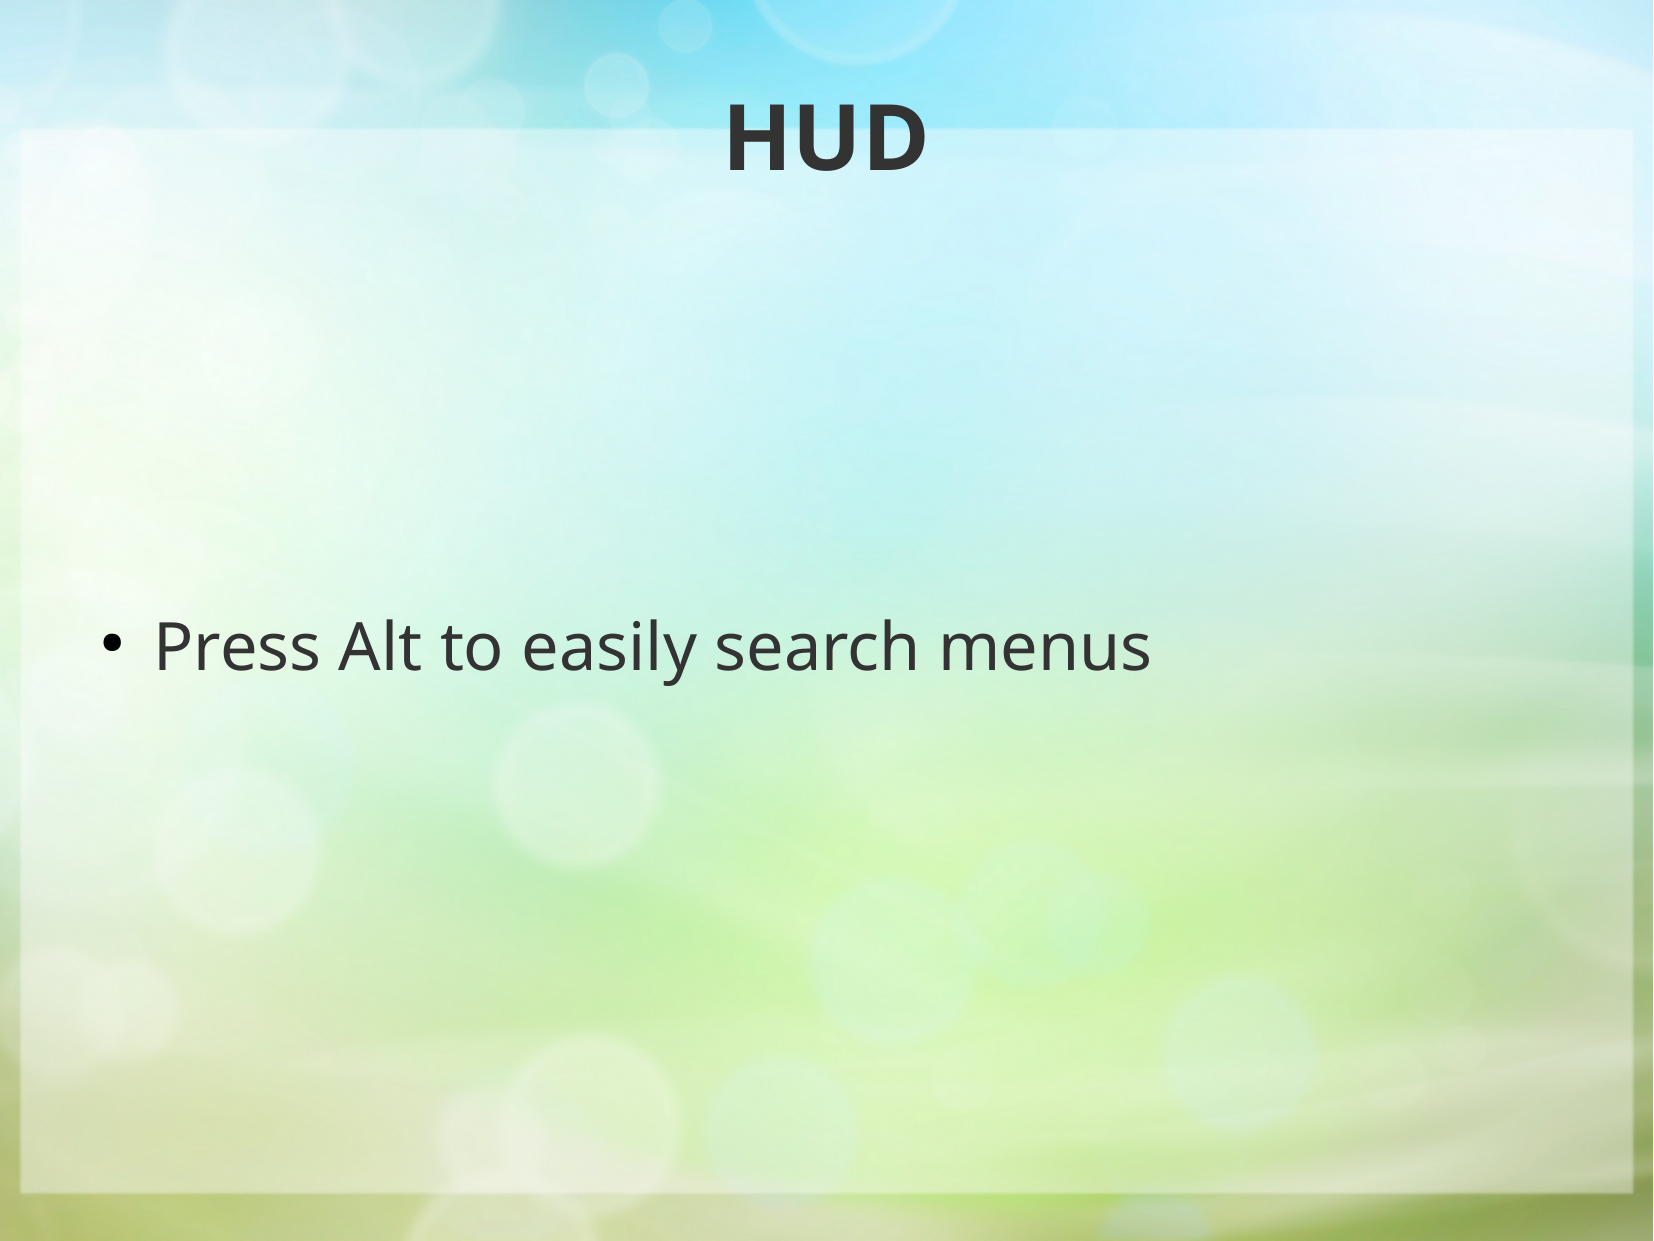

# HUD
Press Alt to easily search menus